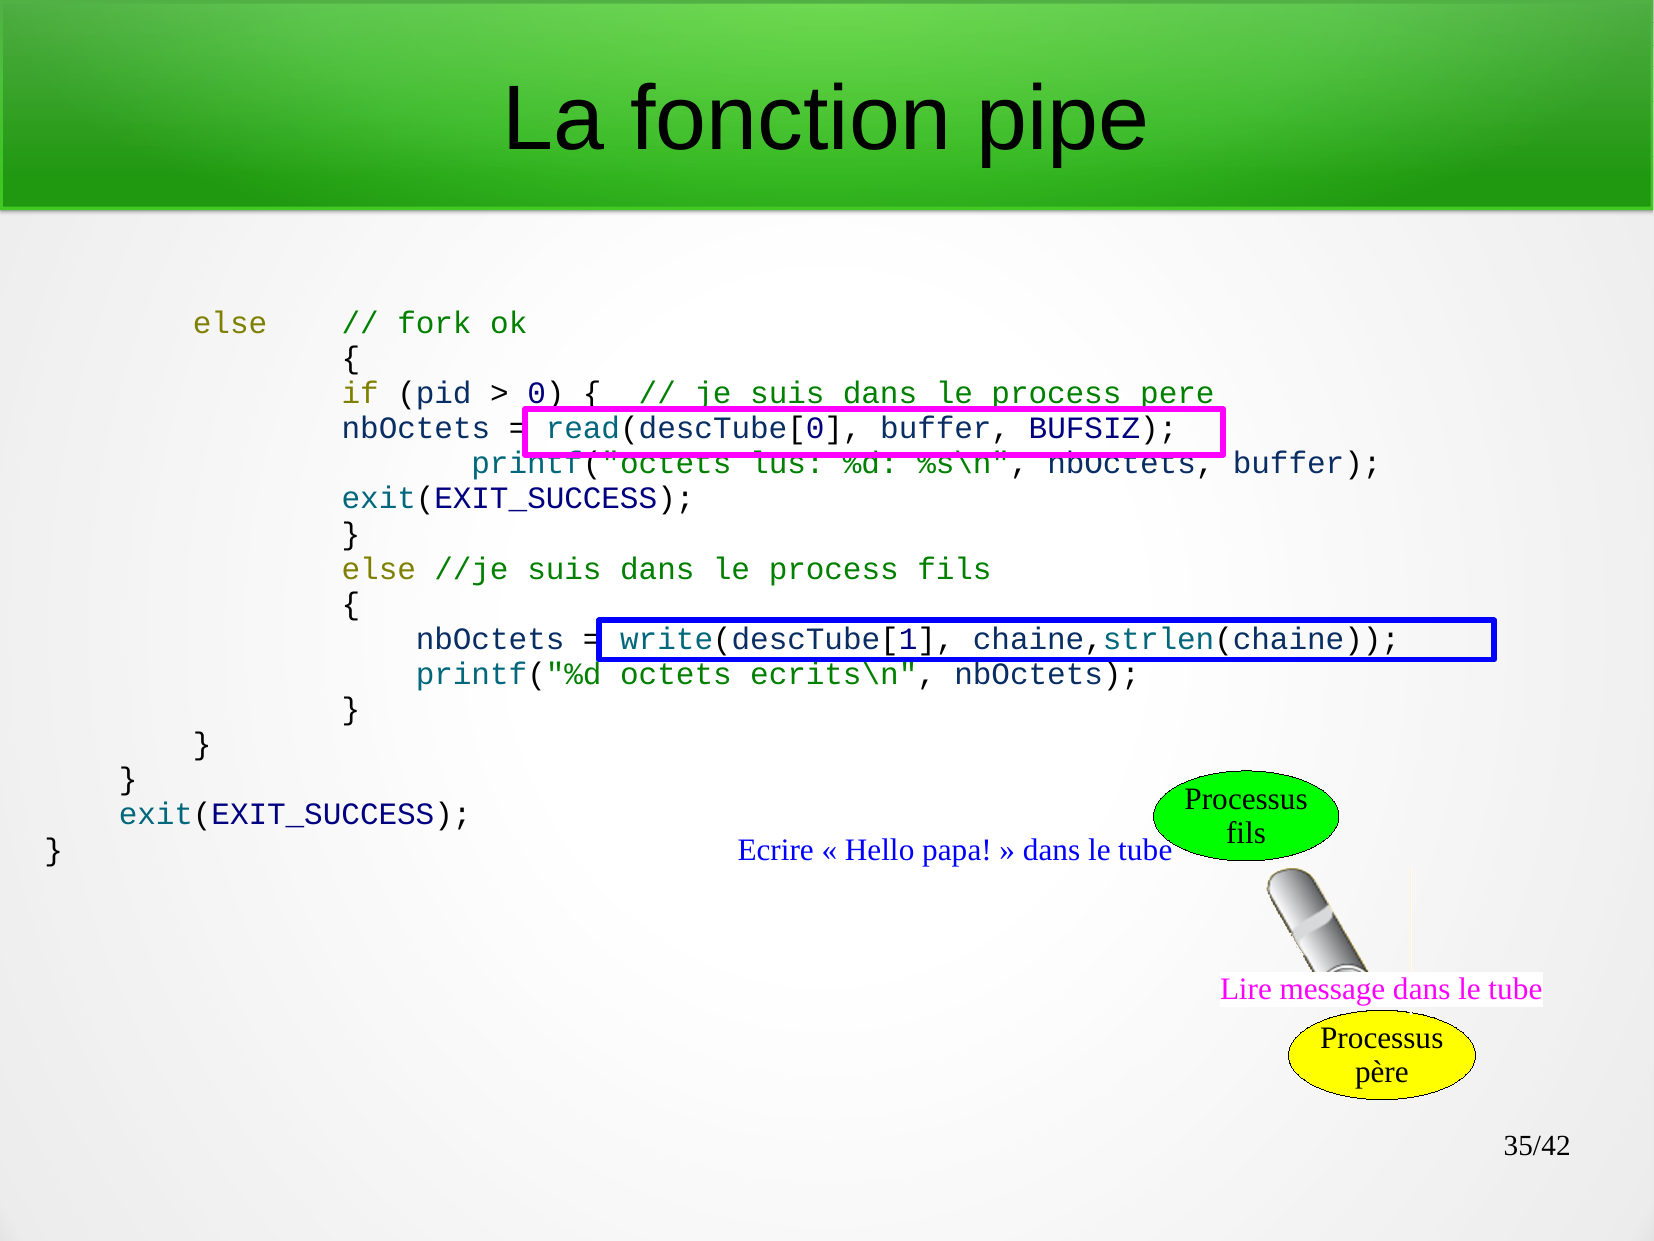

# La fonction pipe
Lire message dans le tube
Ecrire « Hello papa! » dans le tube
Processus
fils
Processus
père
35